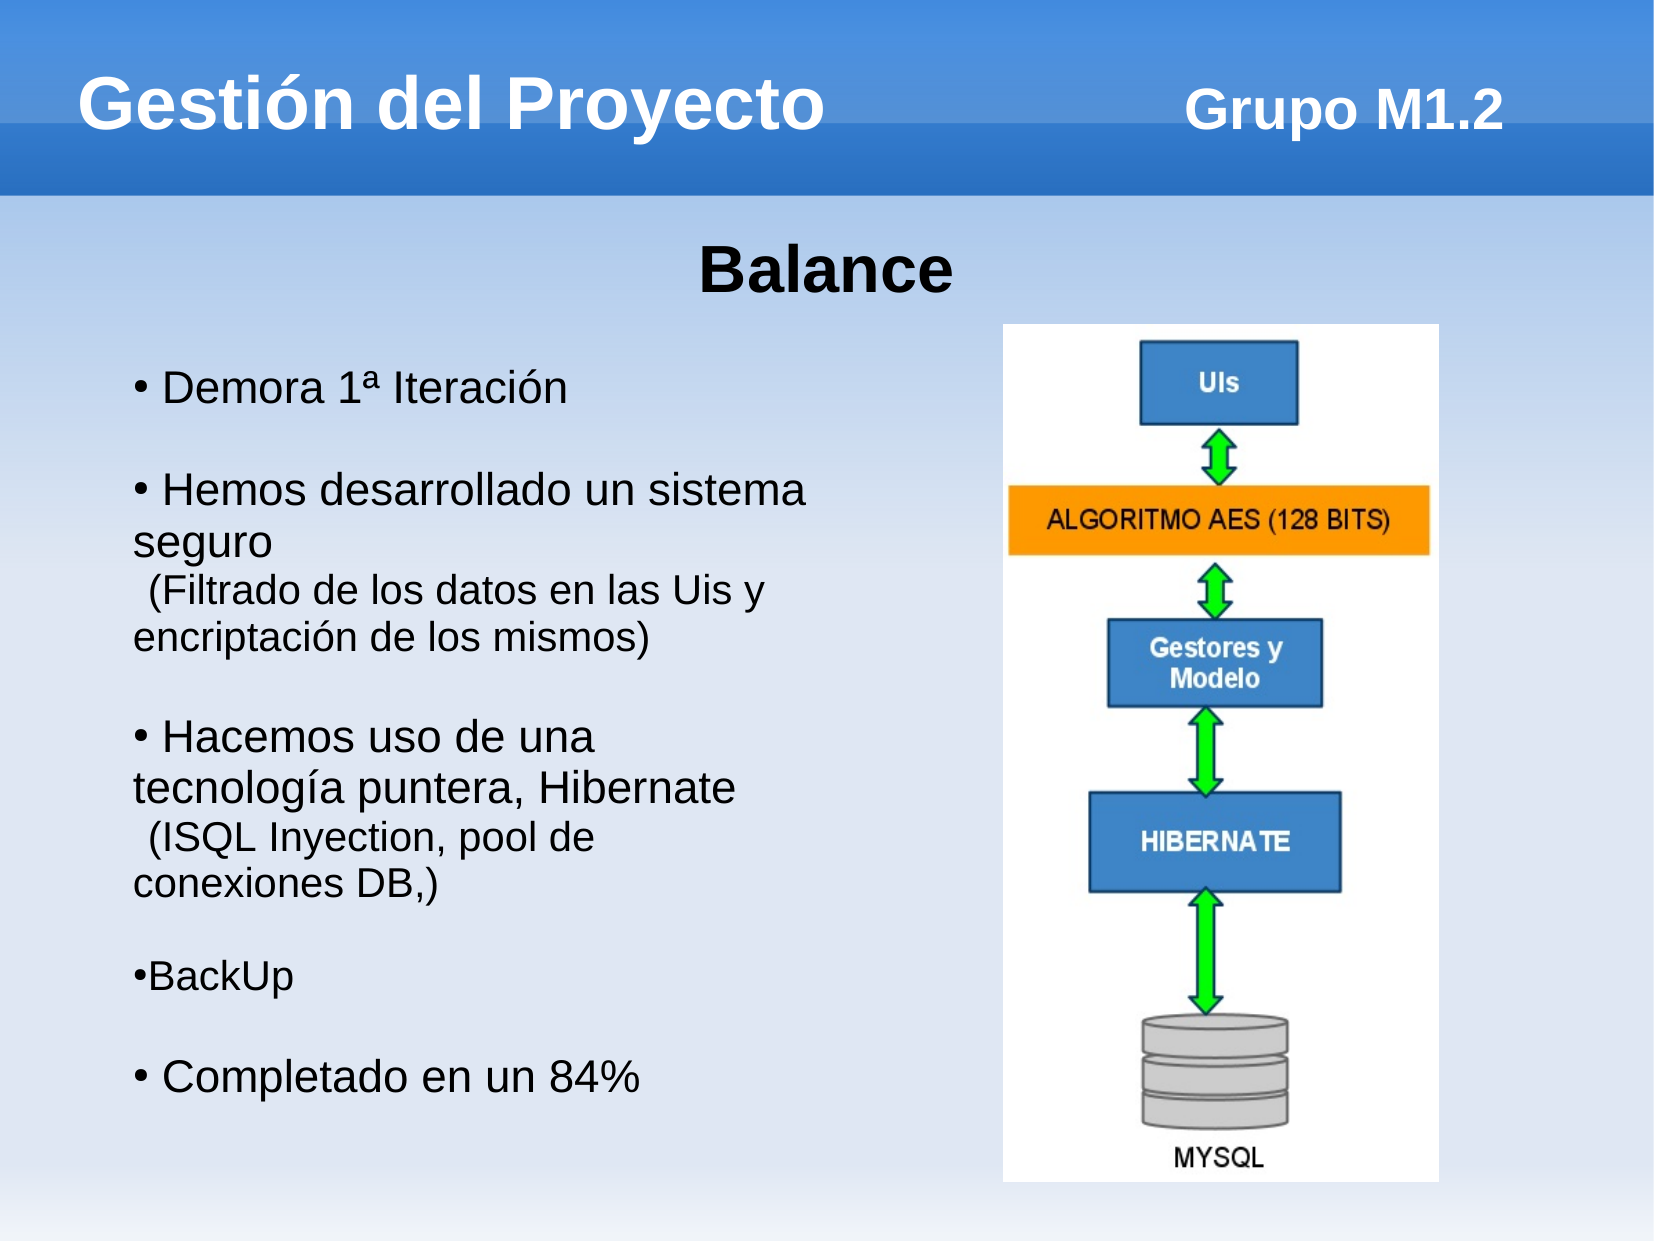

# Gestión del Proyecto					Grupo M1.2
Balance
 Demora 1ª Iteración
 Hemos desarrollado un sistema seguro
(Filtrado de los datos en las Uis y encriptación de los mismos)
 Hacemos uso de una tecnología puntera, Hibernate
(ISQL Inyection, pool de conexiones DB,)
BackUp
 Completado en un 84%